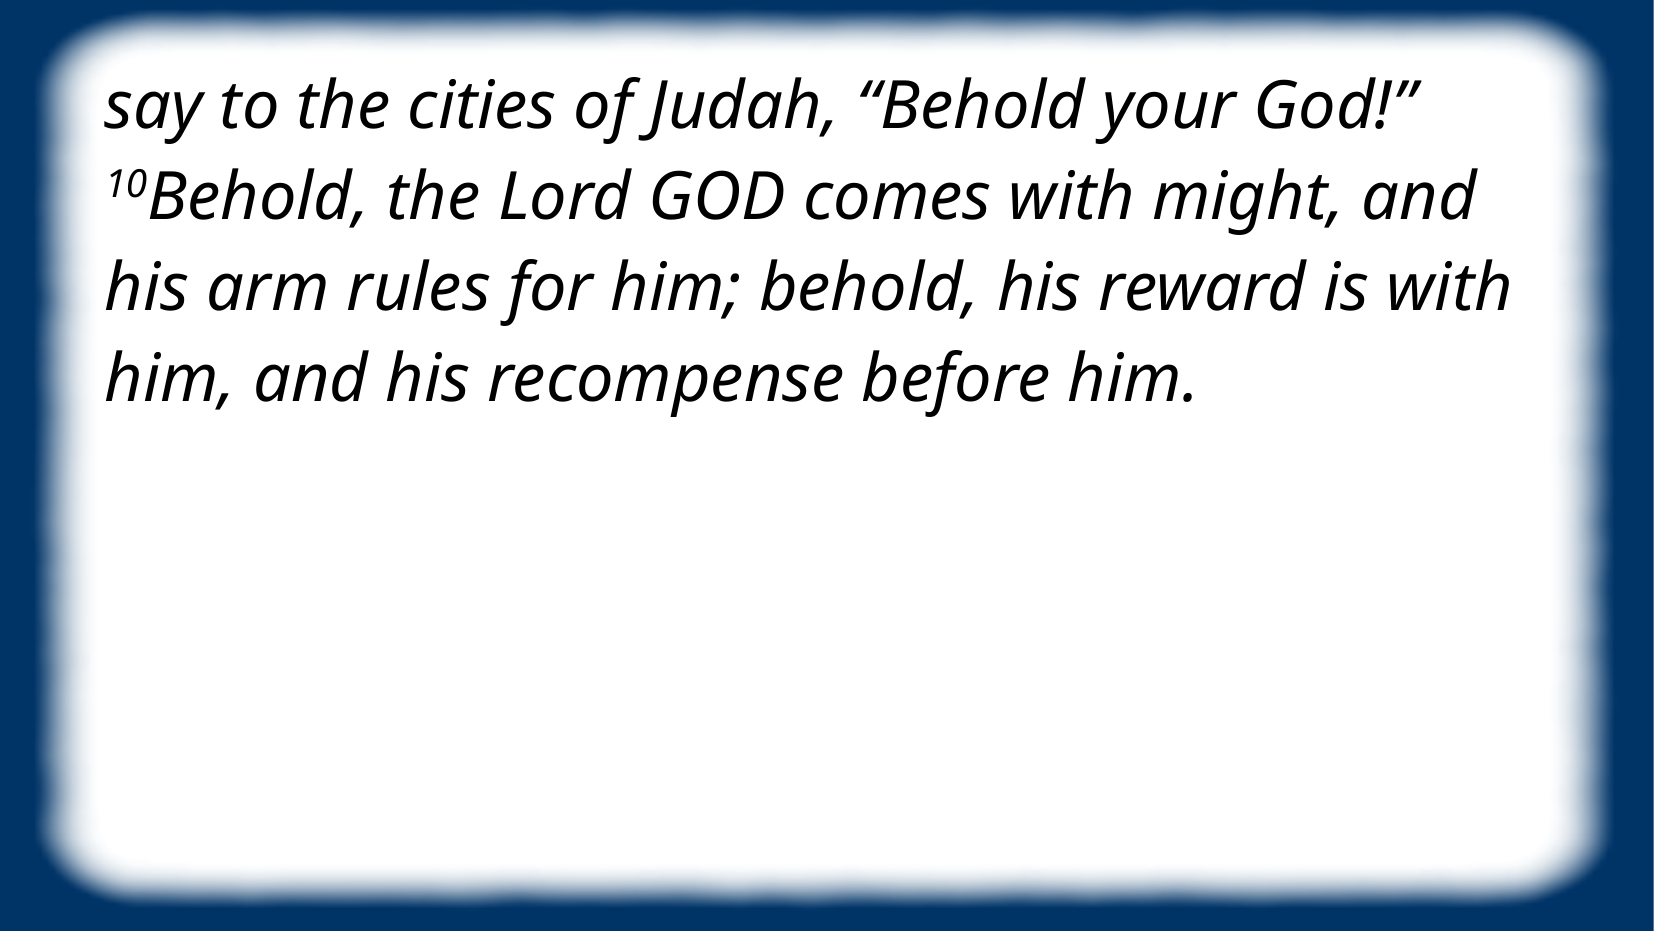

say to the cities of Judah, “Behold your God!”
10Behold, the Lord GOD comes with might, and his arm rules for him; behold, his reward is with him, and his recompense before him.